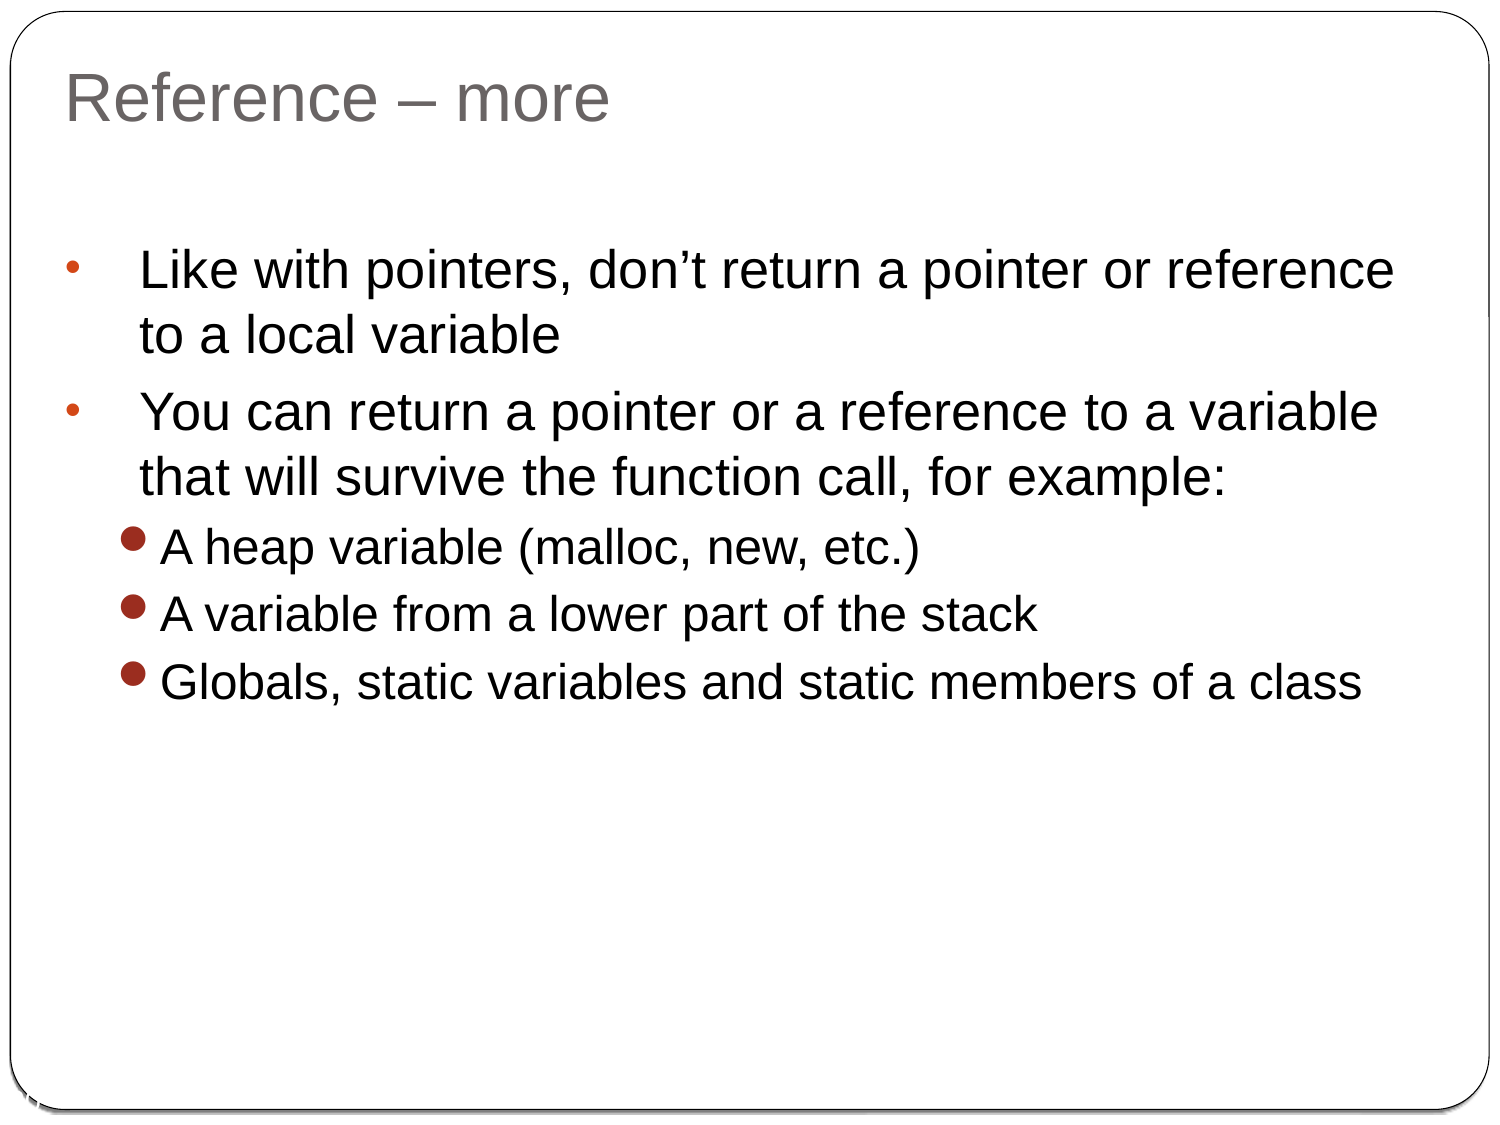

# Reference – more
Like with pointers, don’t return a pointer or reference to a local variable
You can return a pointer or a reference to a variable that will survive the function call, for example:
A heap variable (malloc, new, etc.)
A variable from a lower part of the stack
Globals, static variables and static members of a class